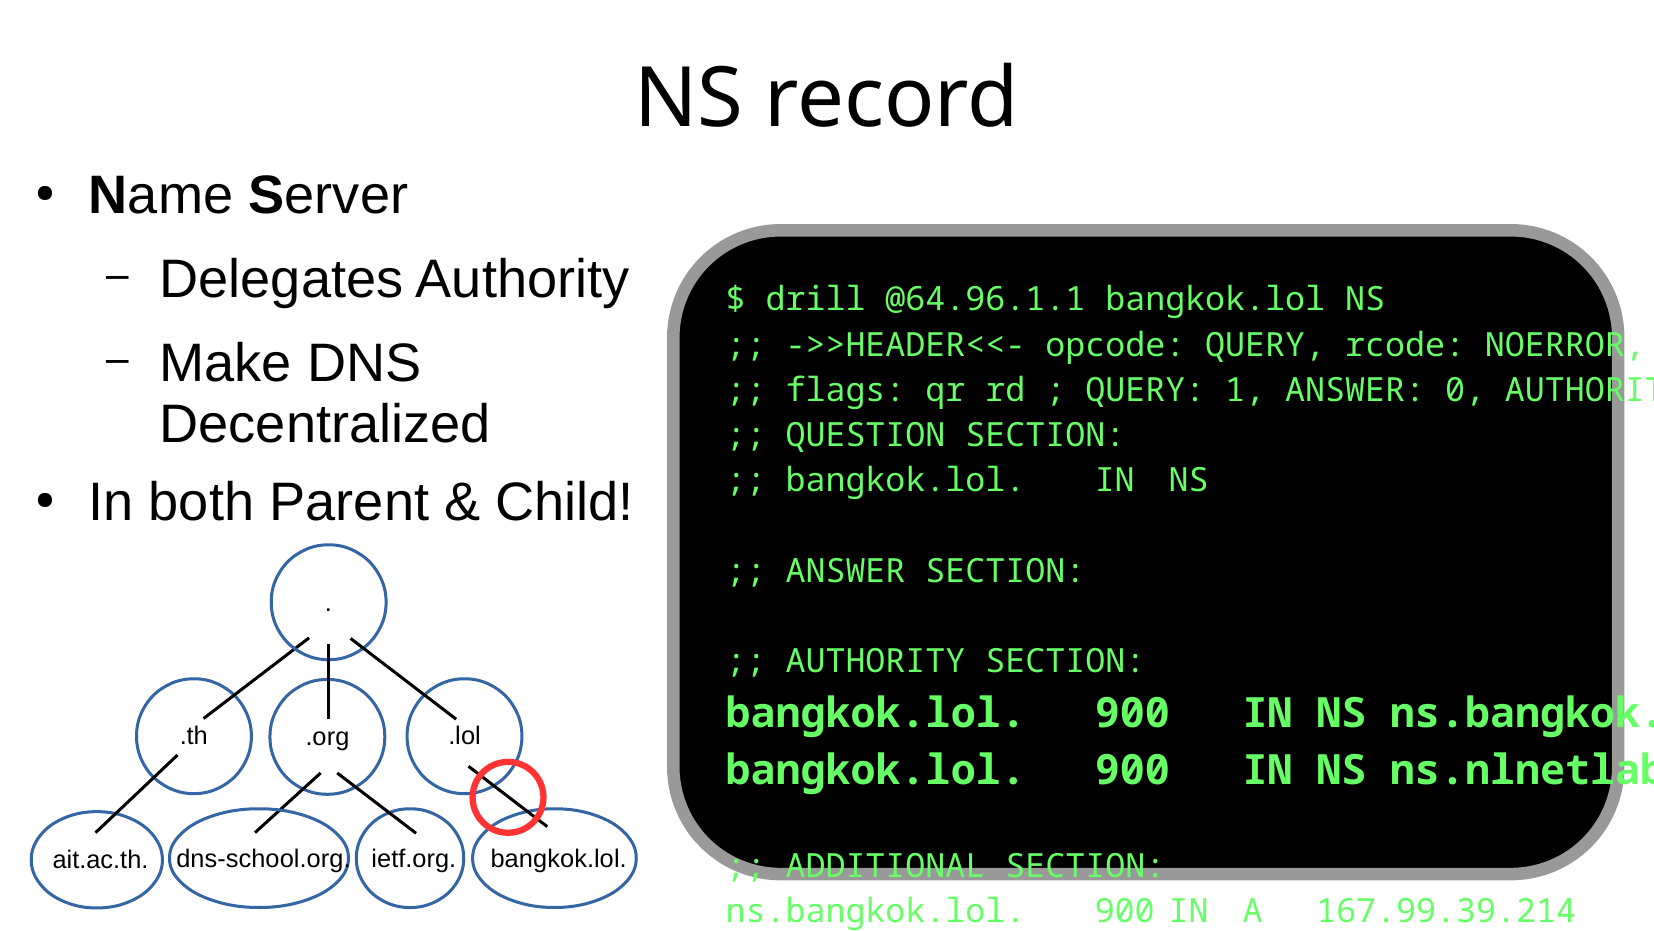

# NS record
Name Server
Delegates Authority
Make DNS
Decentralized
In both Parent & Child!
$ drill @64.96.1.1 bangkok.lol NS
;; ->>HEADER<<- opcode: QUERY, rcode: NOERROR, id:
;; flags: qr rd ; QUERY: 1, ANSWER: 0, AUTHORITY:
;; QUESTION SECTION:
;; bangkok.lol.	IN	NS
;; ANSWER SECTION:
;; AUTHORITY SECTION:
bangkok.lol.	900	IN	NS	ns.bangkok.lol.
bangkok.lol.	900	IN	NS	ns.nlnetlabs.nl.
;; ADDITIONAL SECTION:
ns.bangkok.lol.	900	IN	A	167.99.39.214
ns.bangkok.lol.	900	IN	AAAA	 …
.
.th
.lol
.org
dns-school.org.
bangkok.lol.
ietf.org.
ait.ac.th.